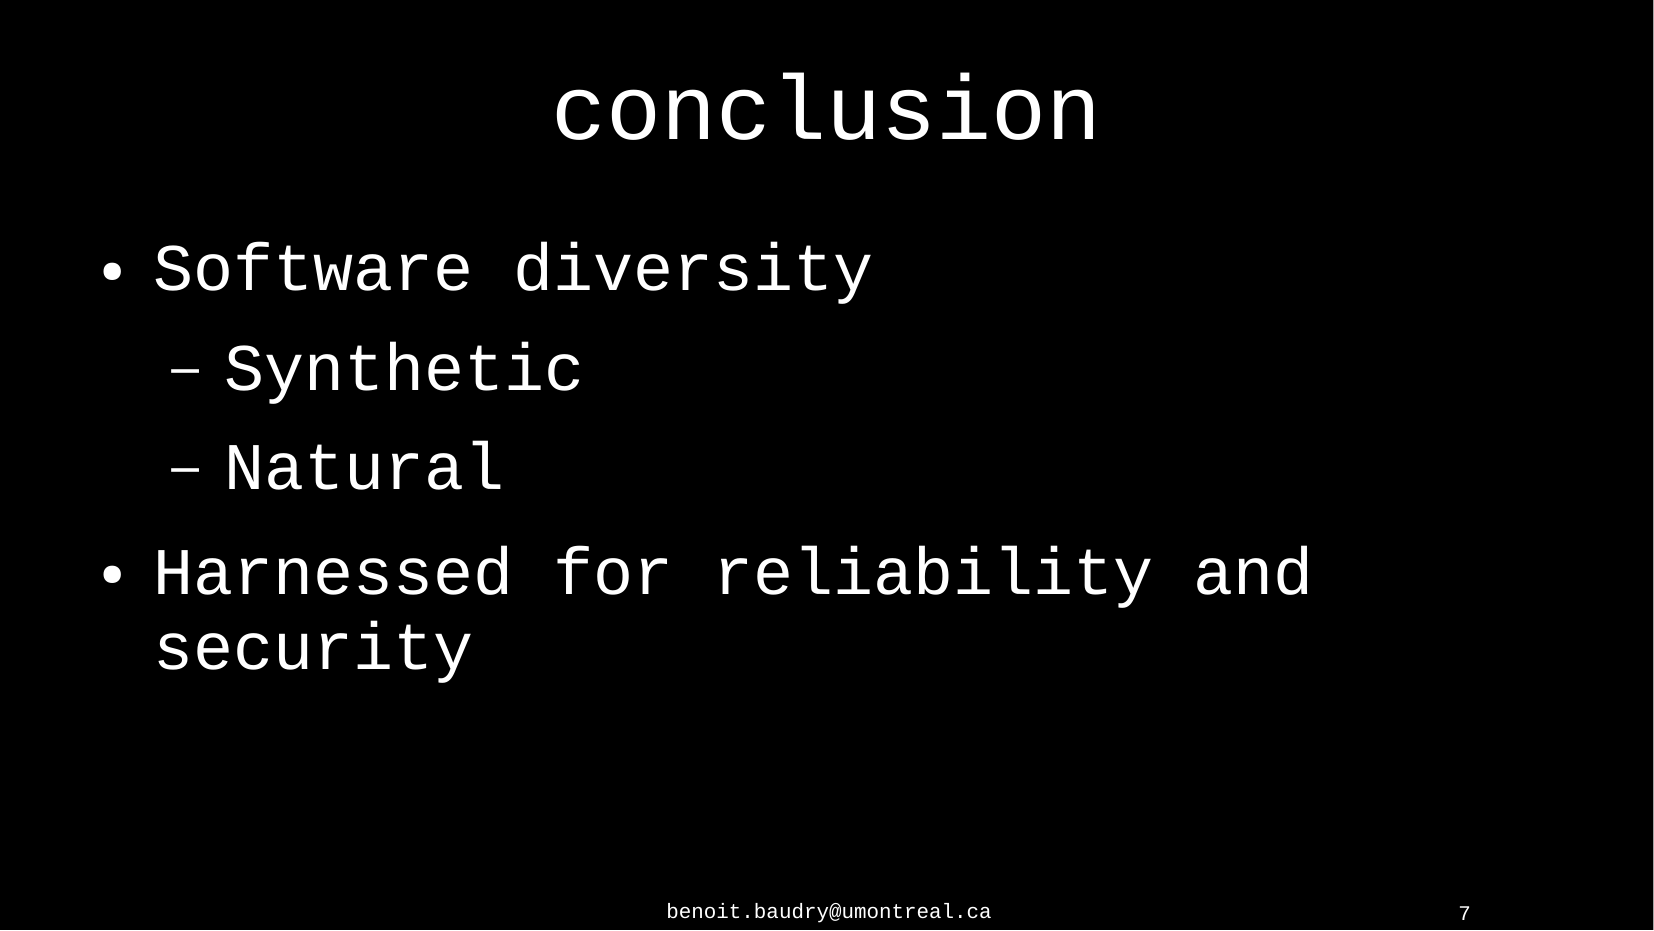

# conclusion
Software diversity
Synthetic
Natural
Harnessed for reliability and security